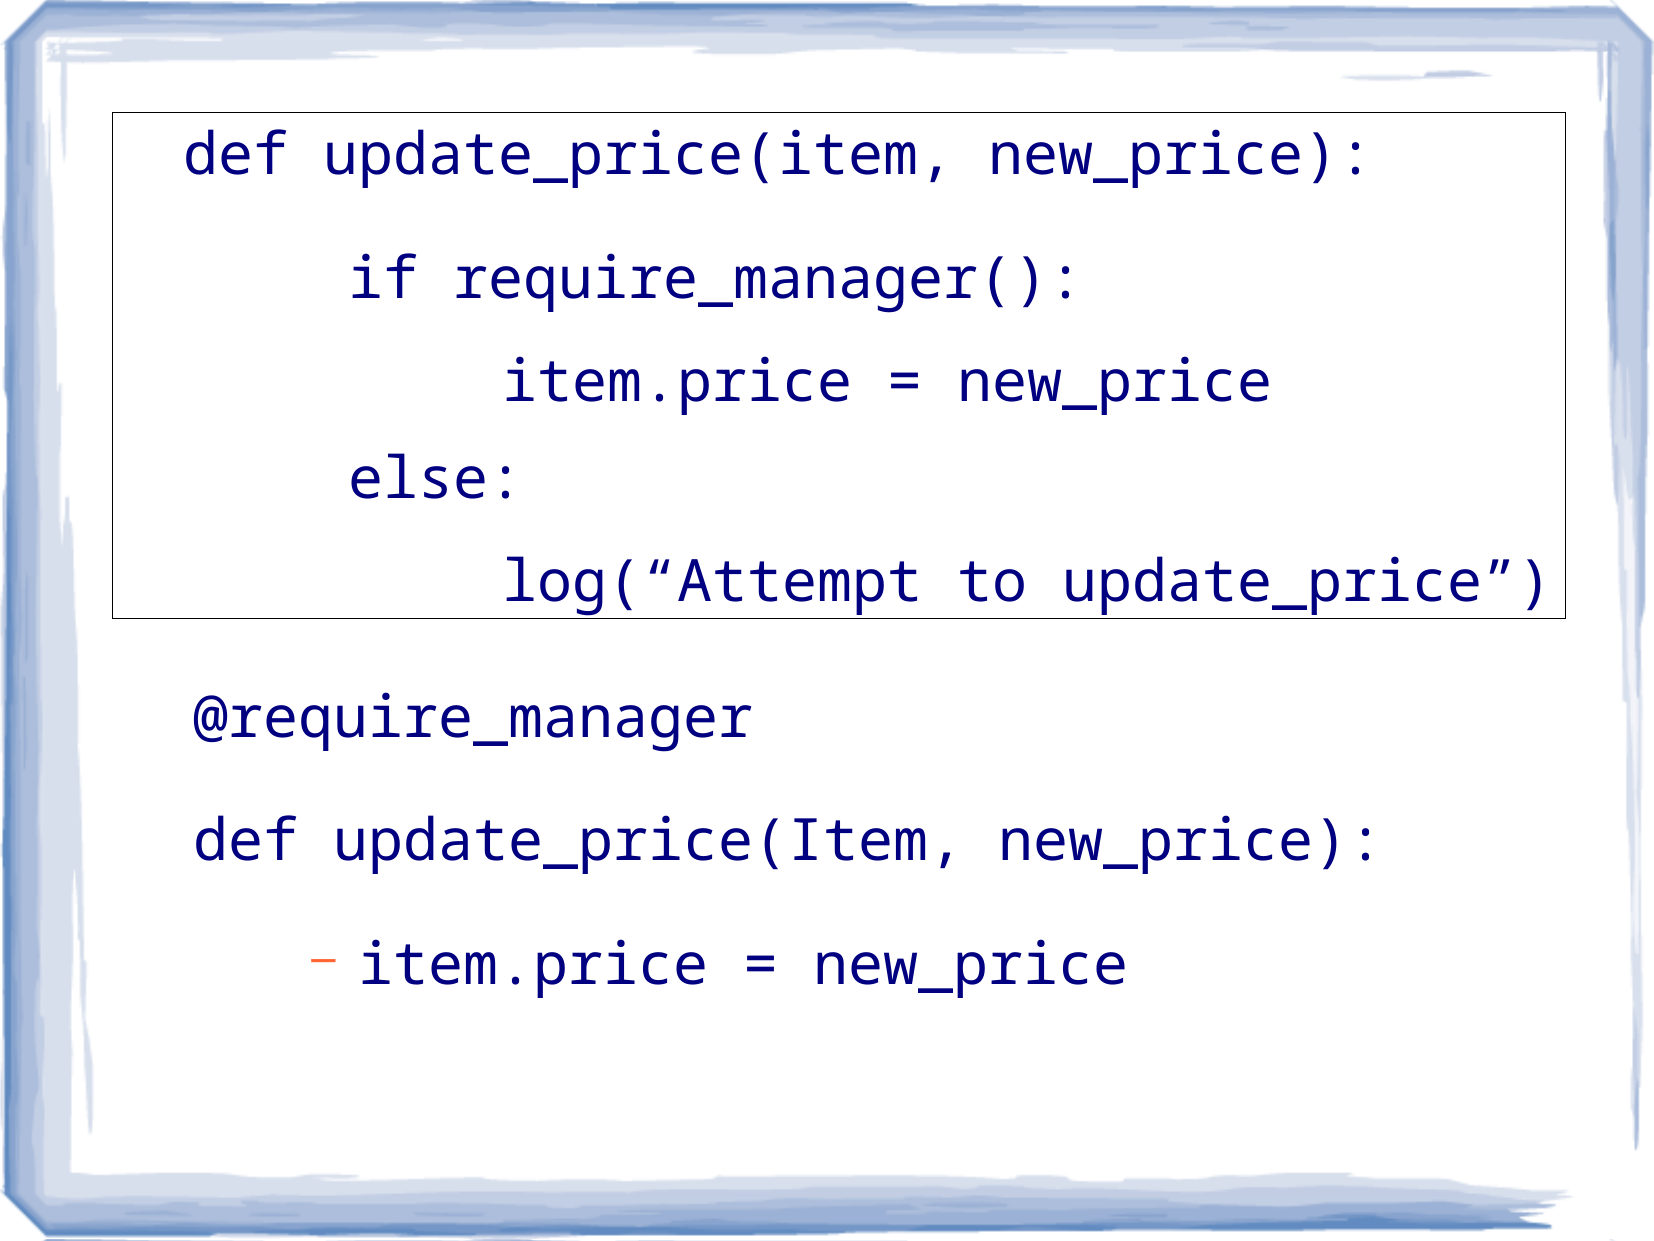

def update_price(item, new_price):
if require_manager():
item.price = new_price
else:
log(“Attempt to update_price”)
# @require_manager
def update_price(Item, new_price):
item.price = new_price